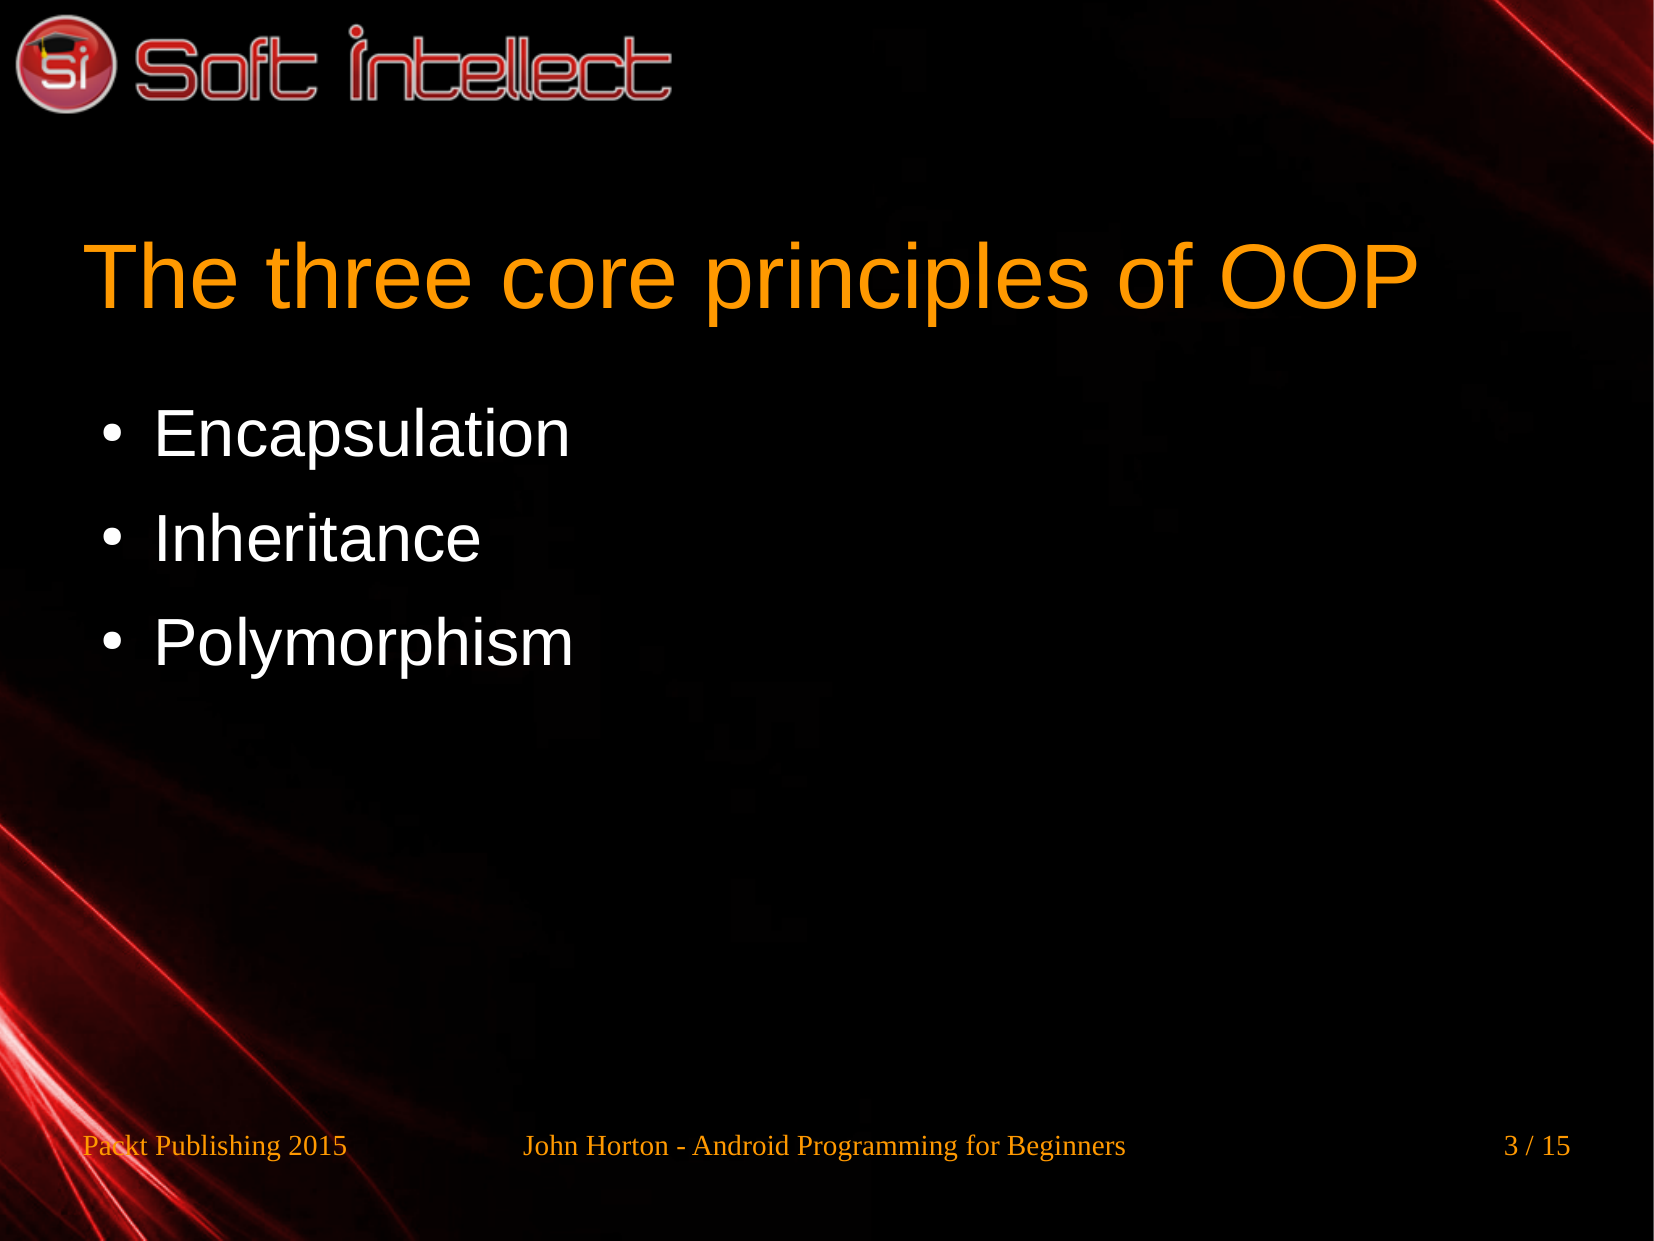

# The three core principles of OOP
Encapsulation
Inheritance
Polymorphism
Packt Publishing 2015
John Horton - Android Programming for Beginners
3